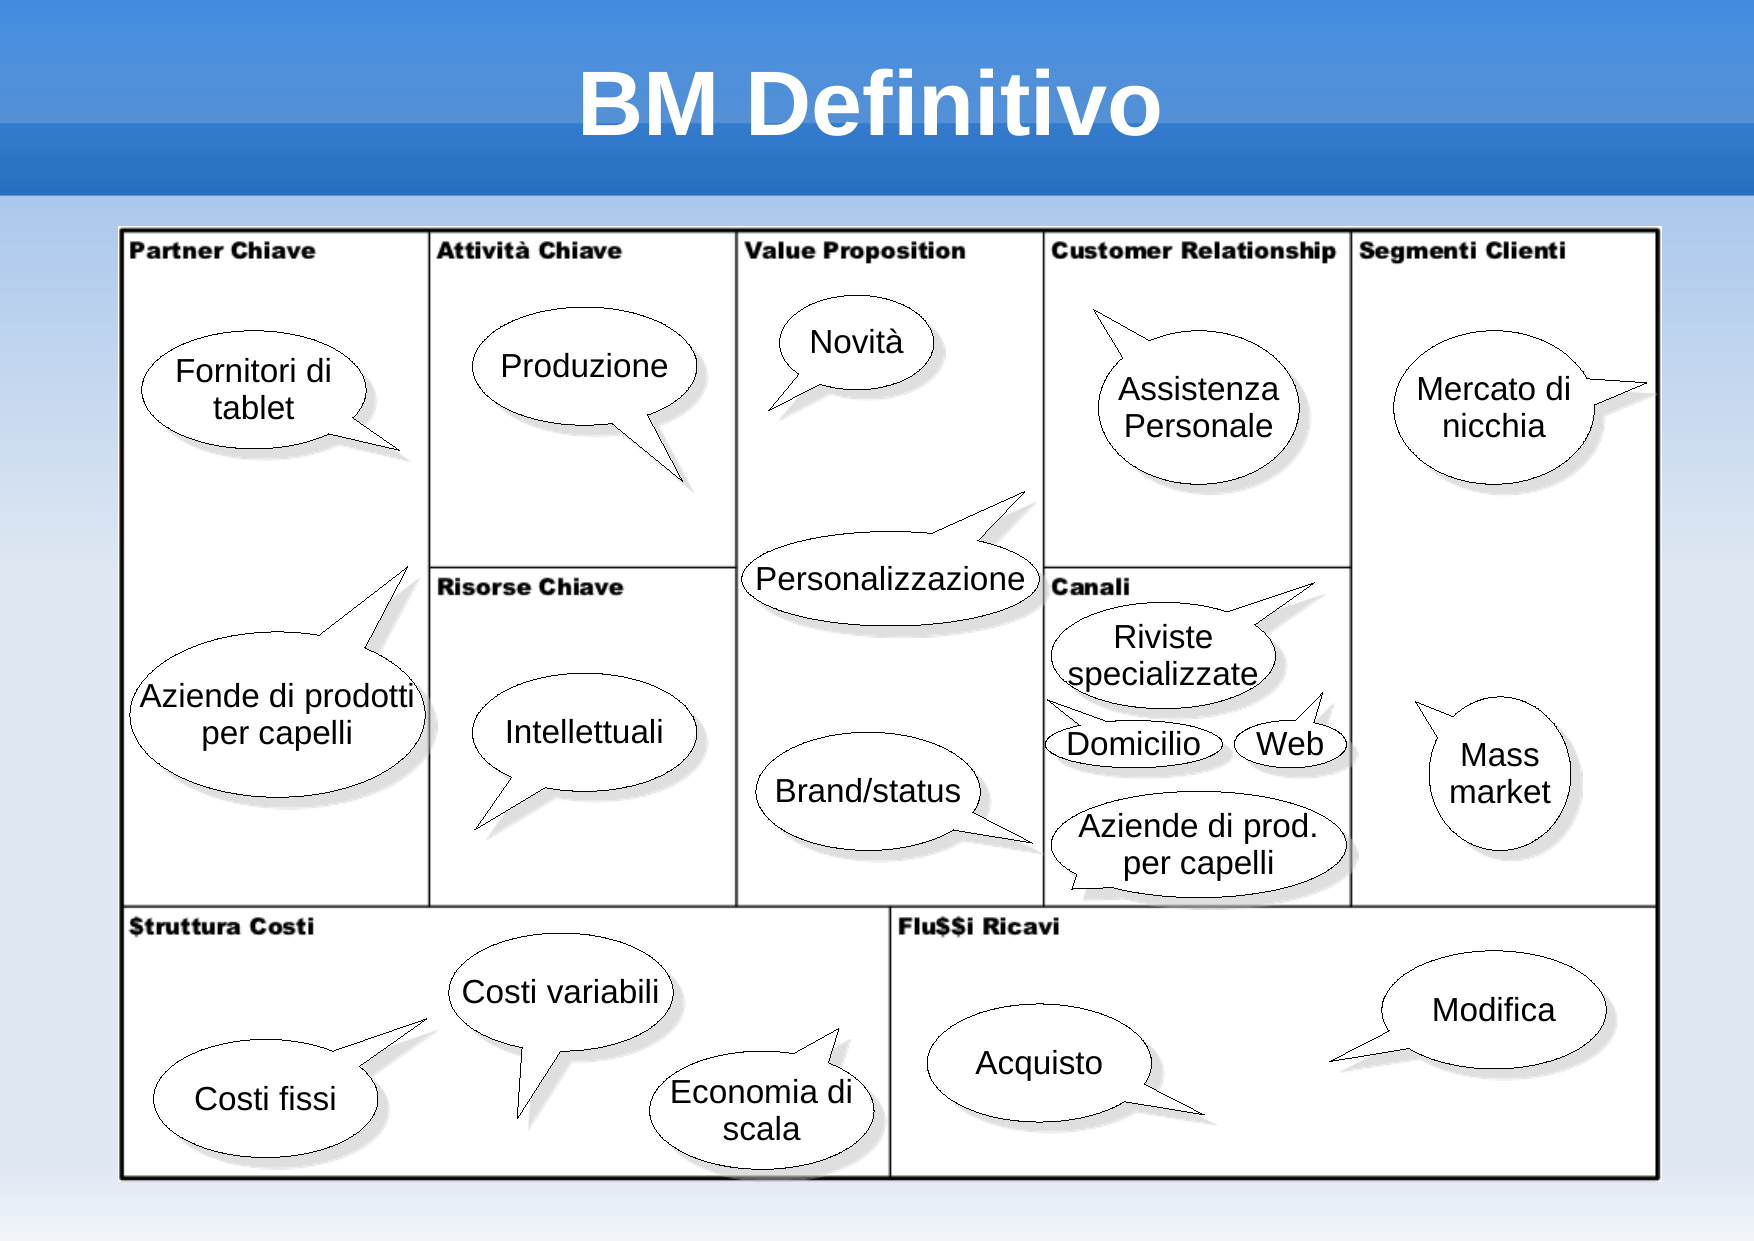

# BM Definitivo
Novità
Produzione
Fornitori di
tablet
Assistenza
Personale
Mercato di
nicchia
Personalizzazione
Riviste
specializzate
Aziende di prodotti
per capelli
Intellettuali
Mass
market
Domicilio
Web
Brand/status
Aziende di prod.
per capelli
Costi variabili
Modifica
Acquisto
Costi fissi
Economia di
scala